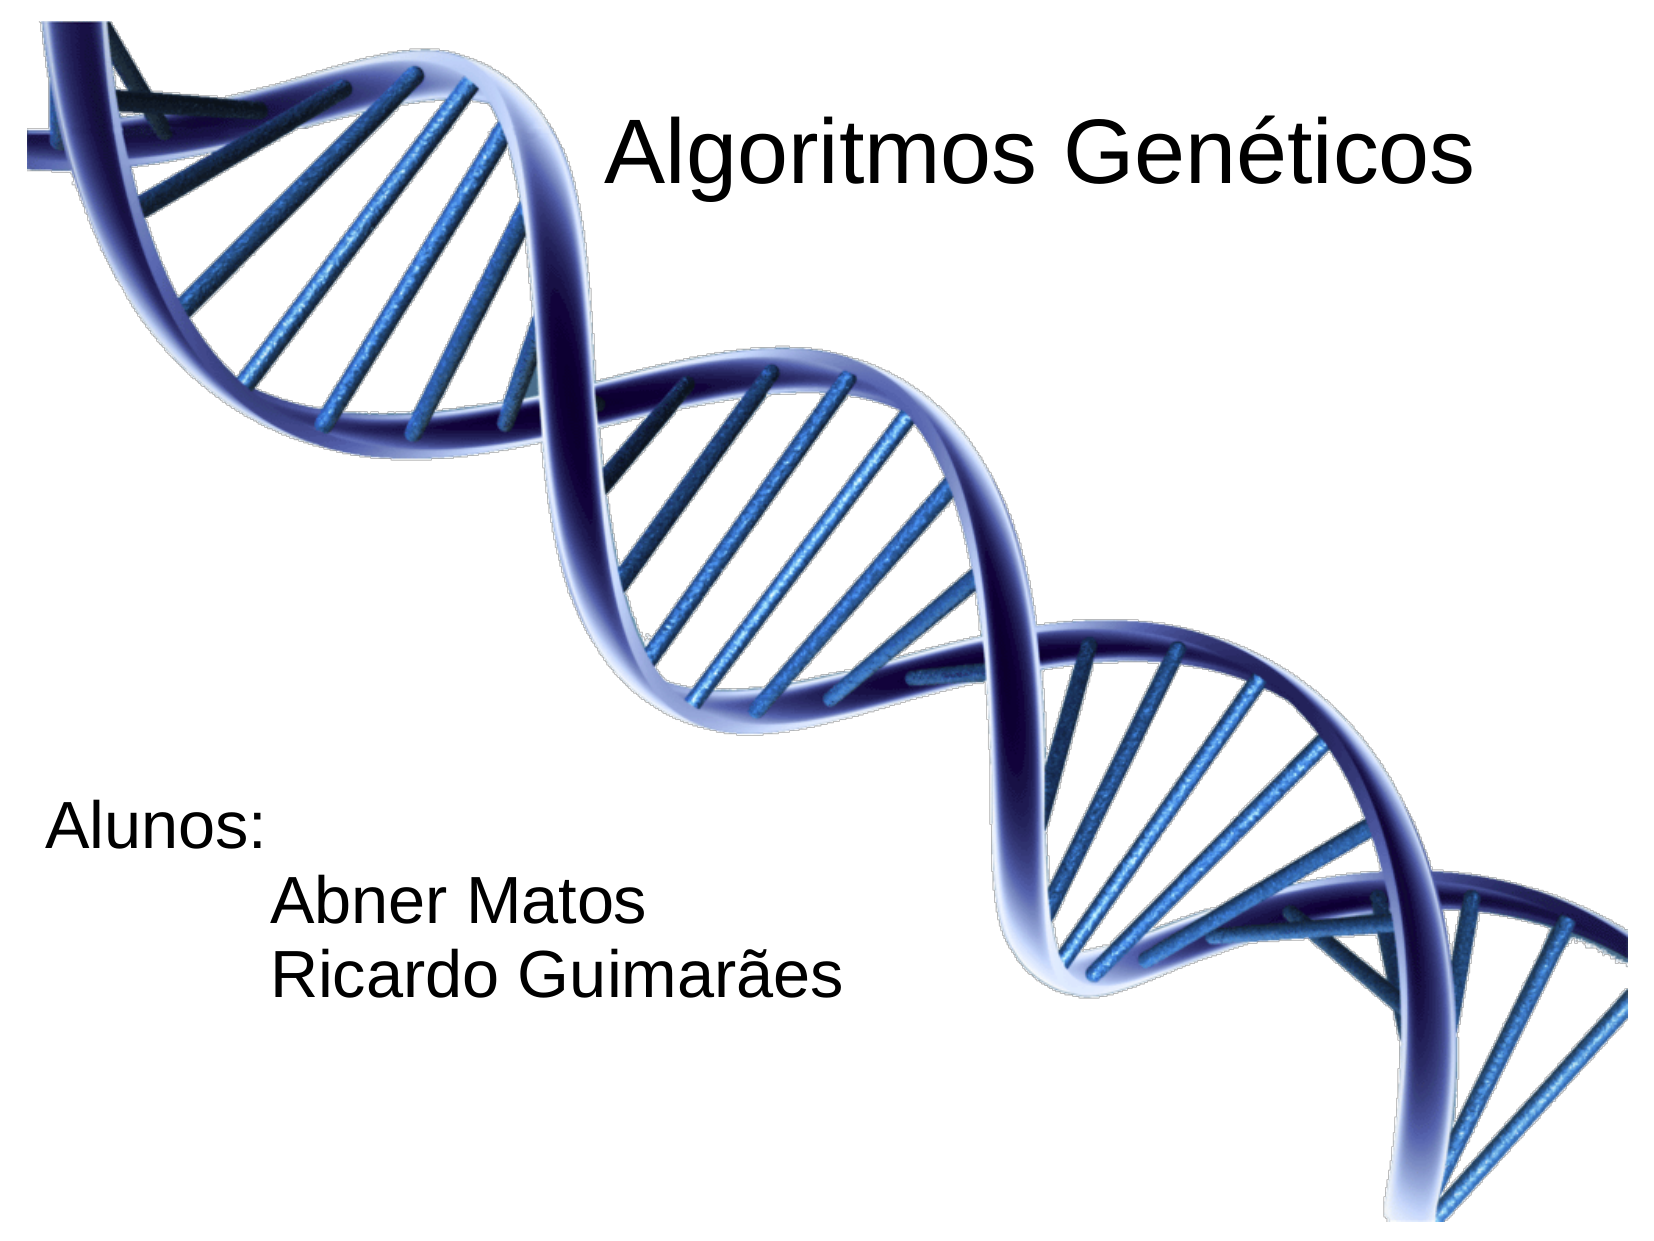

# Algoritmos Genéticos
Alunos:
			Abner Matos
			Ricardo Guimarães